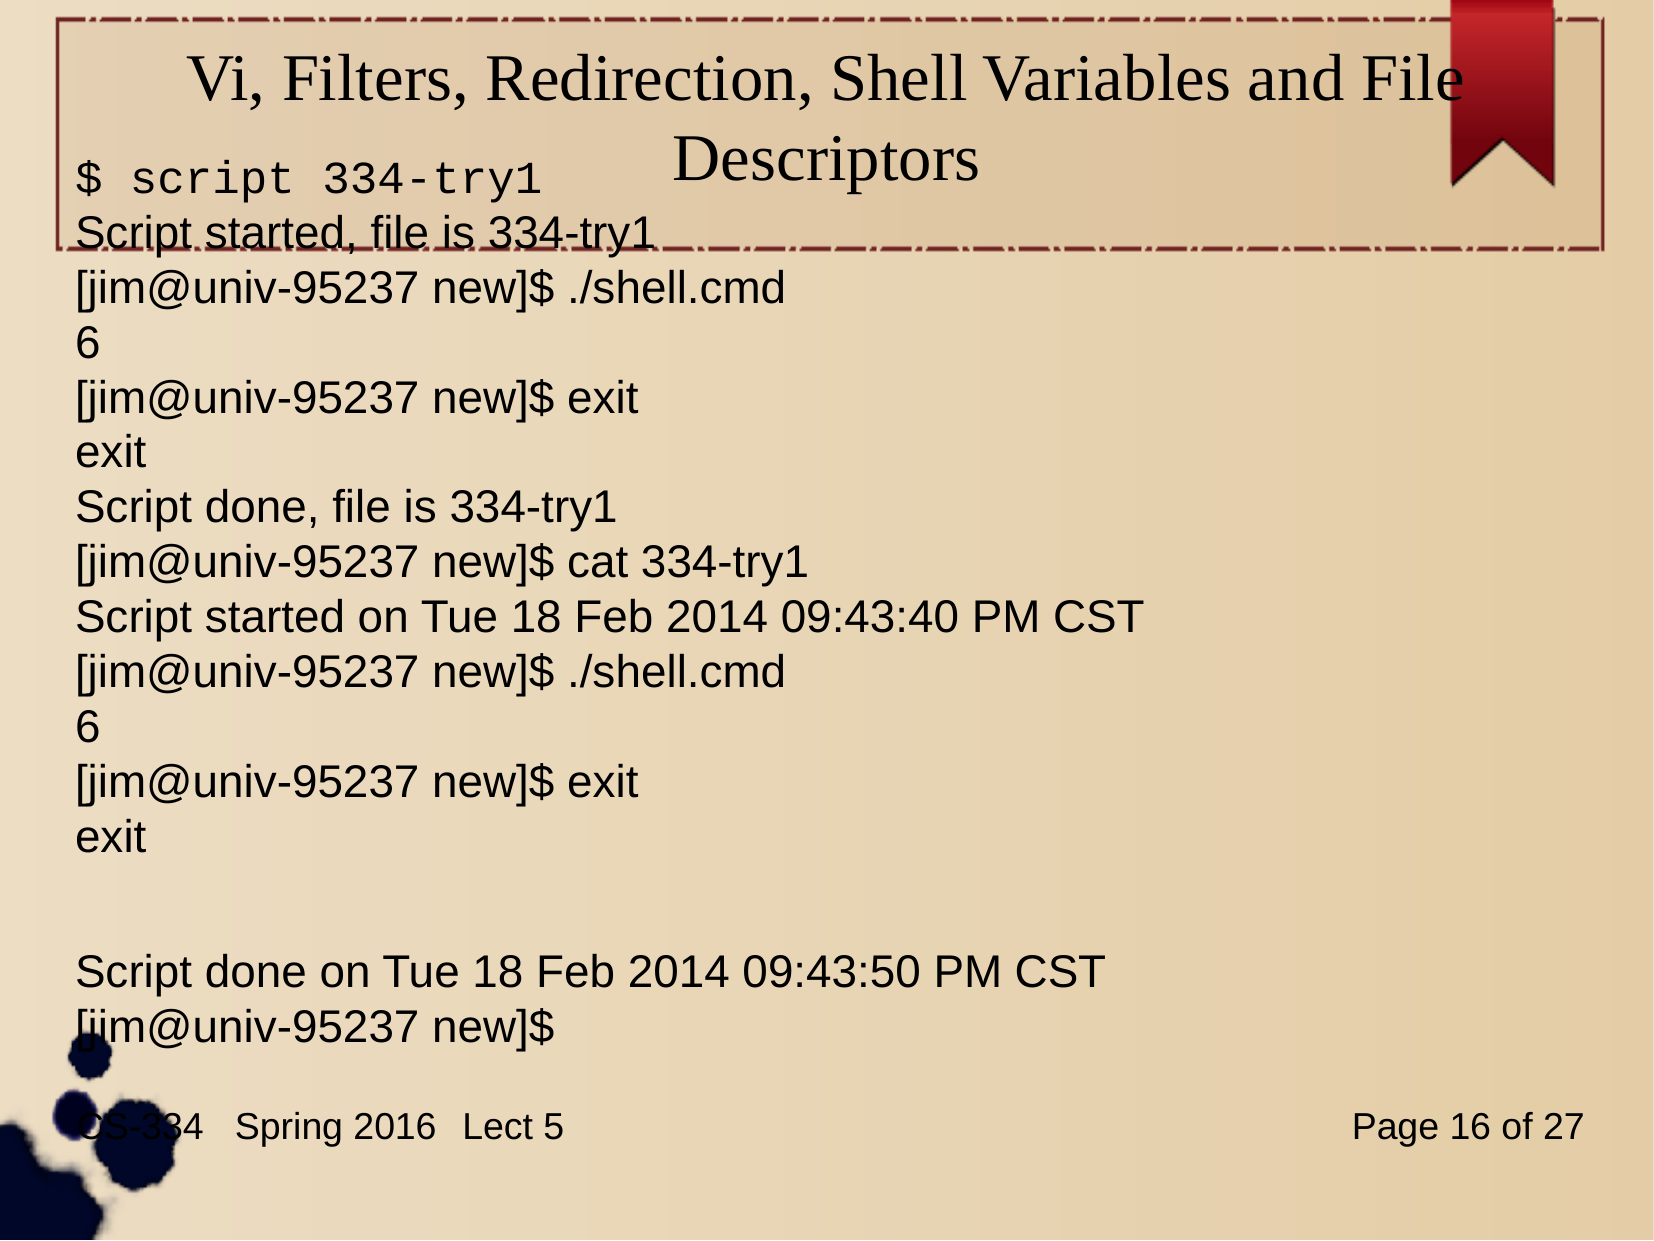

Vi, Filters, Redirection, Shell Variables and File Descriptors
$ script 334-try1
Script started, file is 334-try1
[jim@univ-95237 new]$ ./shell.cmd
6
[jim@univ-95237 new]$ exit
exit
Script done, file is 334-try1
[jim@univ-95237 new]$ cat 334-try1
Script started on Tue 18 Feb 2014 09:43:40 PM CST
[jim@univ-95237 new]$ ./shell.cmd
6
[jim@univ-95237 new]$ exit
exit
Script done on Tue 18 Feb 2014 09:43:50 PM CST
[jim@univ-95237 new]$
CS-334 Spring 2016	 Lect 5											Page of 27